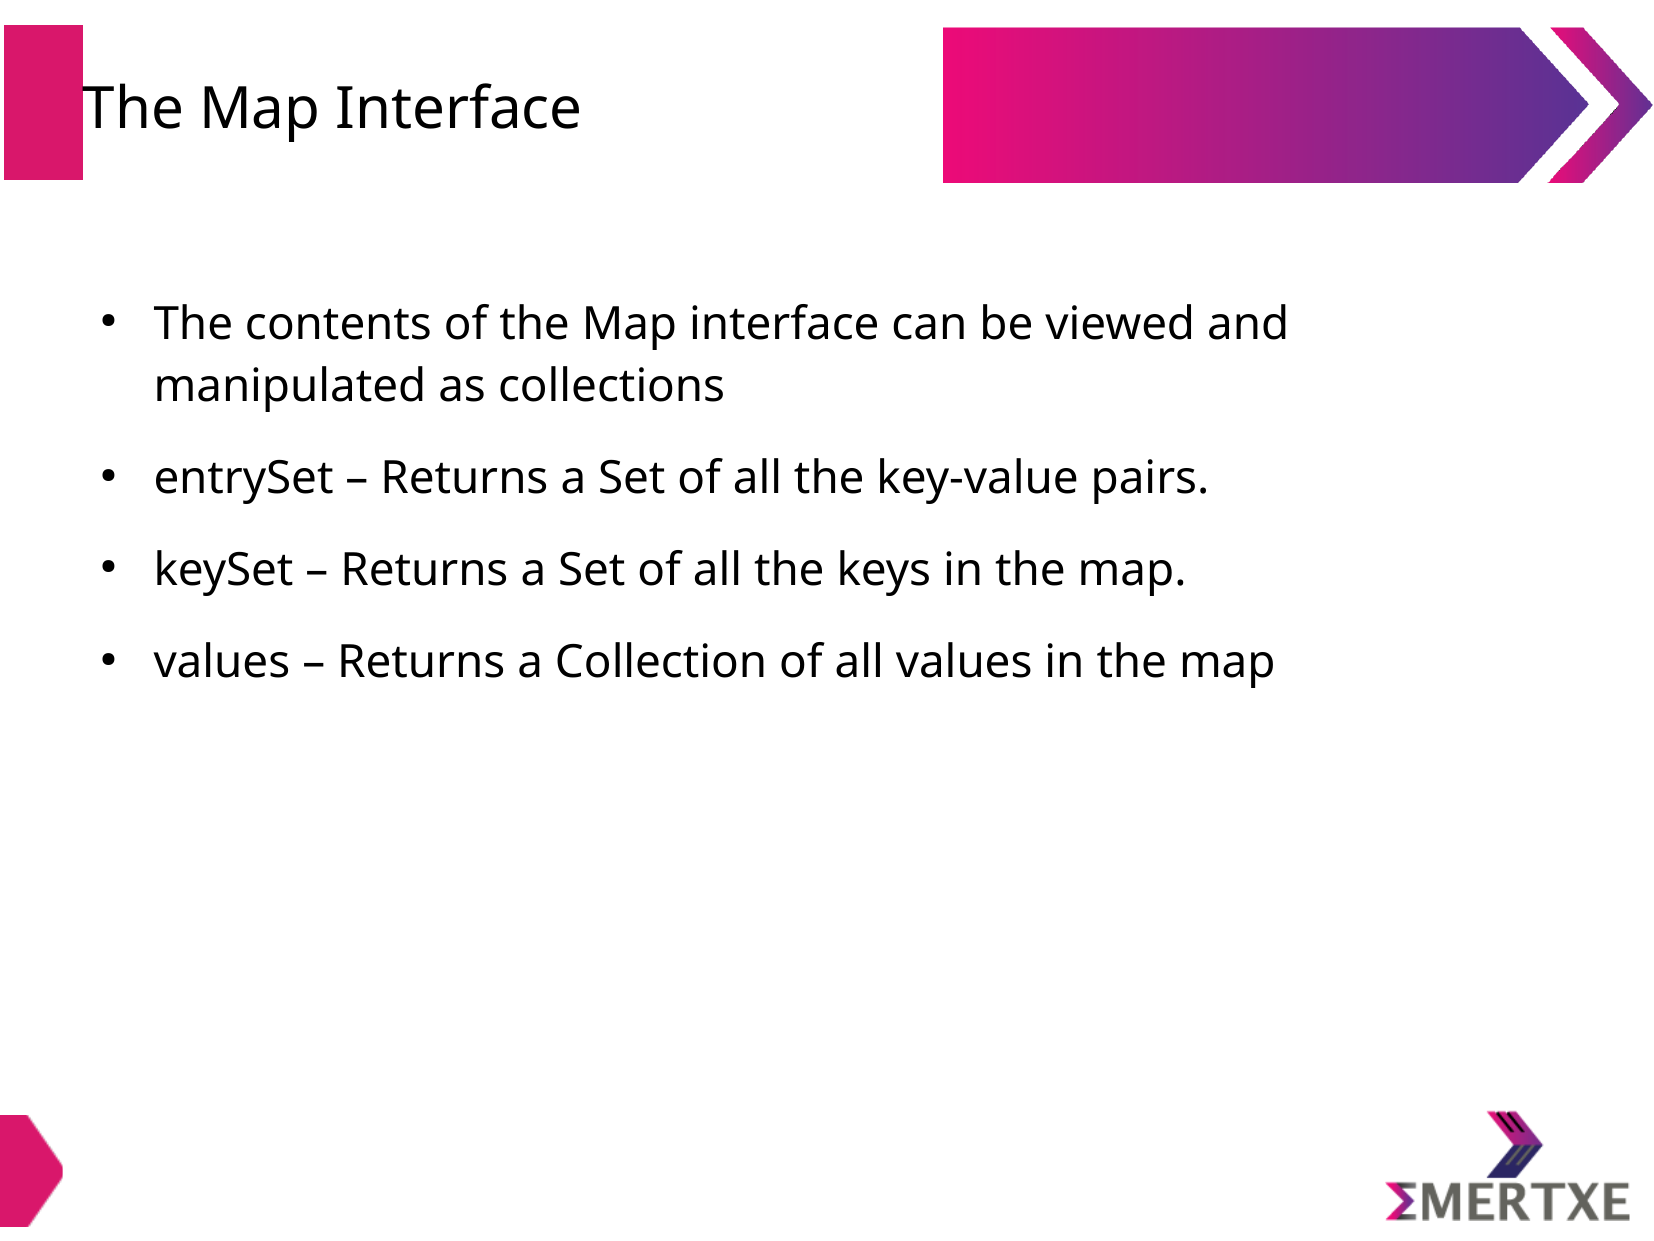

# The Map Interface
The contents of the Map interface can be viewed and manipulated as collections
entrySet – Returns a Set of all the key-value pairs.
keySet – Returns a Set of all the keys in the map.
values – Returns a Collection of all values in the map